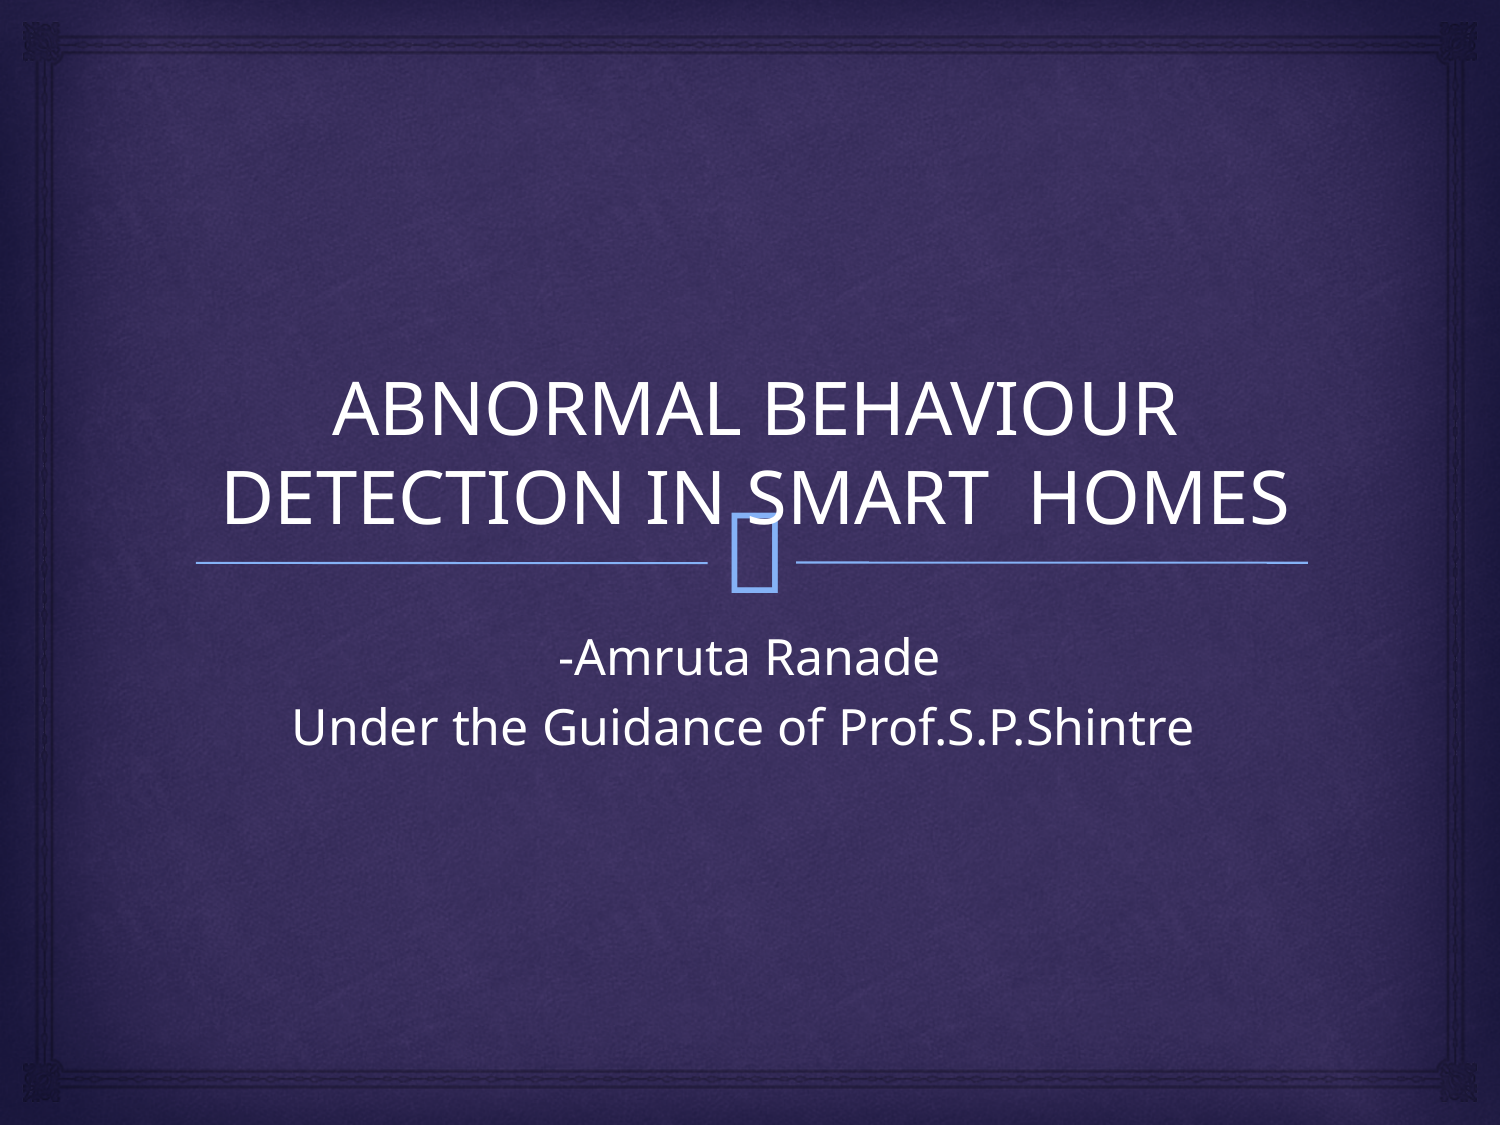

# ABNORMAL BEHAVIOUR DETECTION IN SMART HOMES
-Amruta Ranade
Under the Guidance of Prof.S.P.Shintre